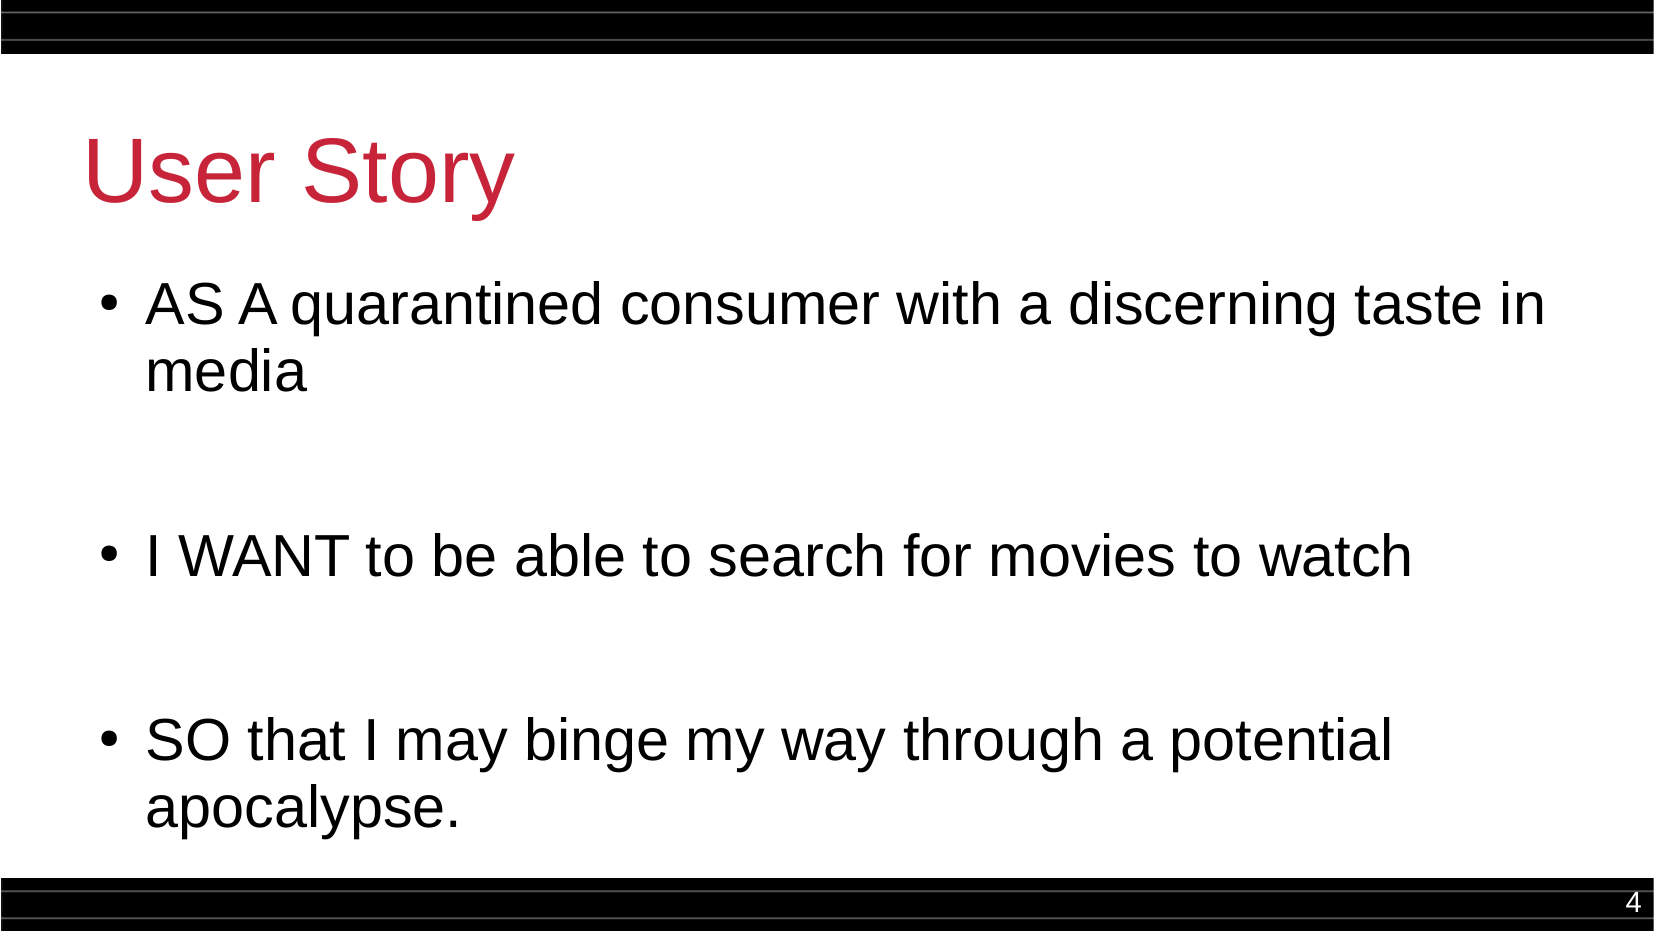

# User Story
AS A quarantined consumer with a discerning taste in media
I WANT to be able to search for movies to watch
SO that I may binge my way through a potential apocalypse.